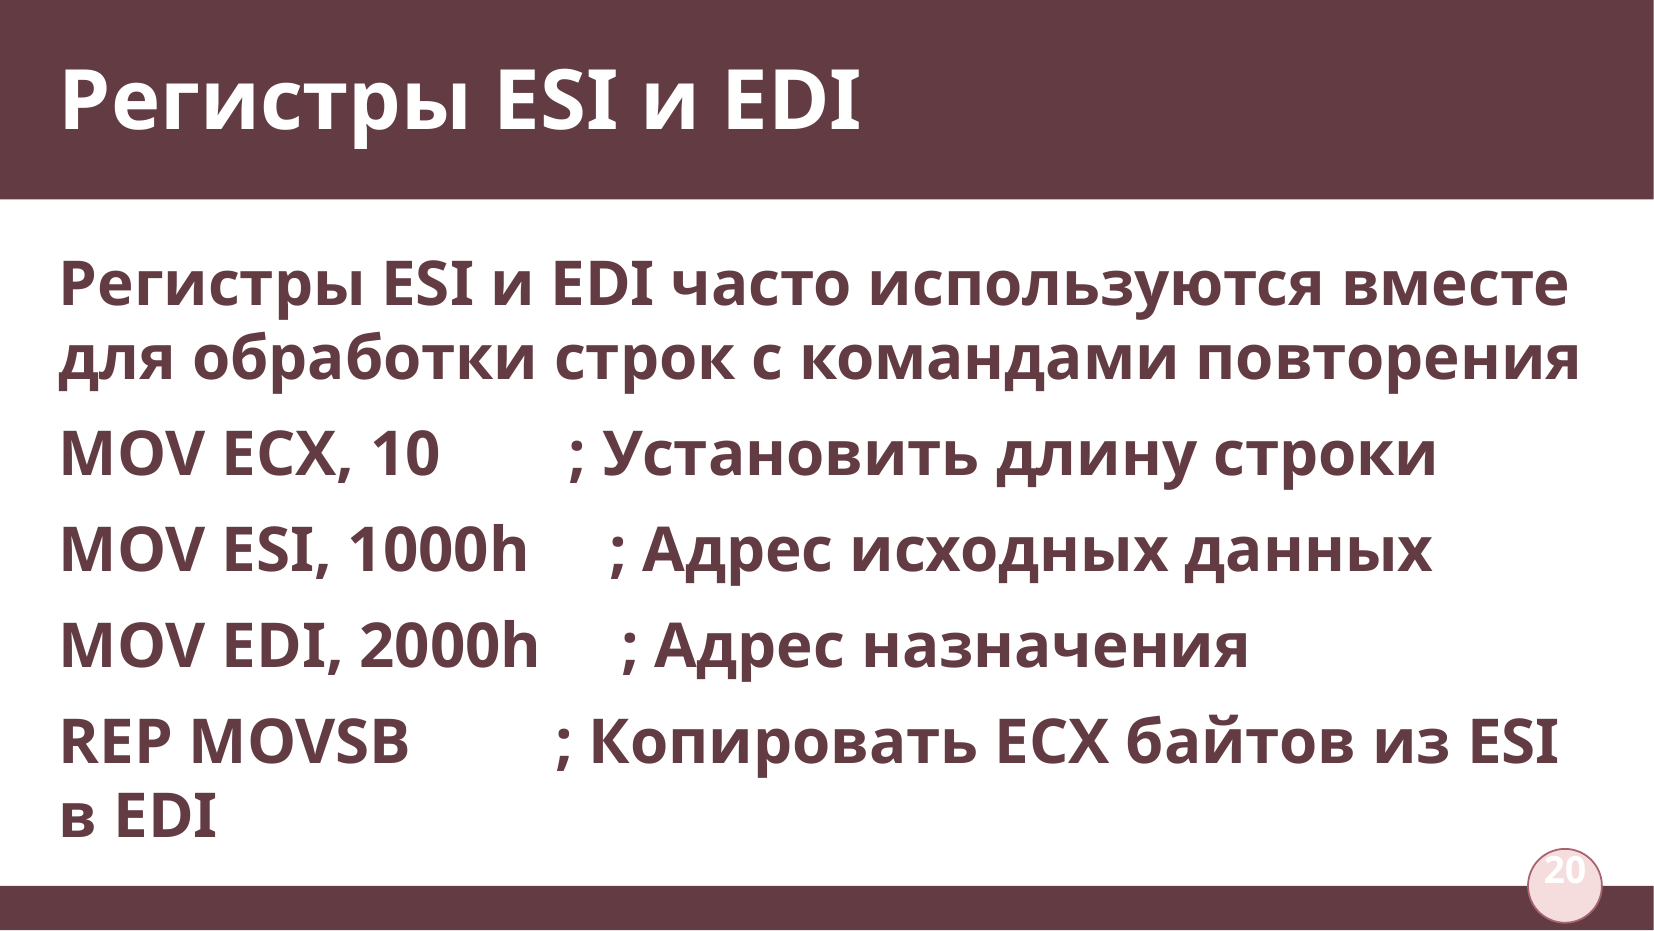

# Регистры ESI и EDI
Регистры ESI и EDI часто используются вместе для обработки строк с командами повторения
MOV ECX, 10 ; Установить длину строки
MOV ESI, 1000h ; Адрес исходных данных
MOV EDI, 2000h ; Адрес назначения
REP MOVSB ; Копировать ECX байтов из ESI в EDI